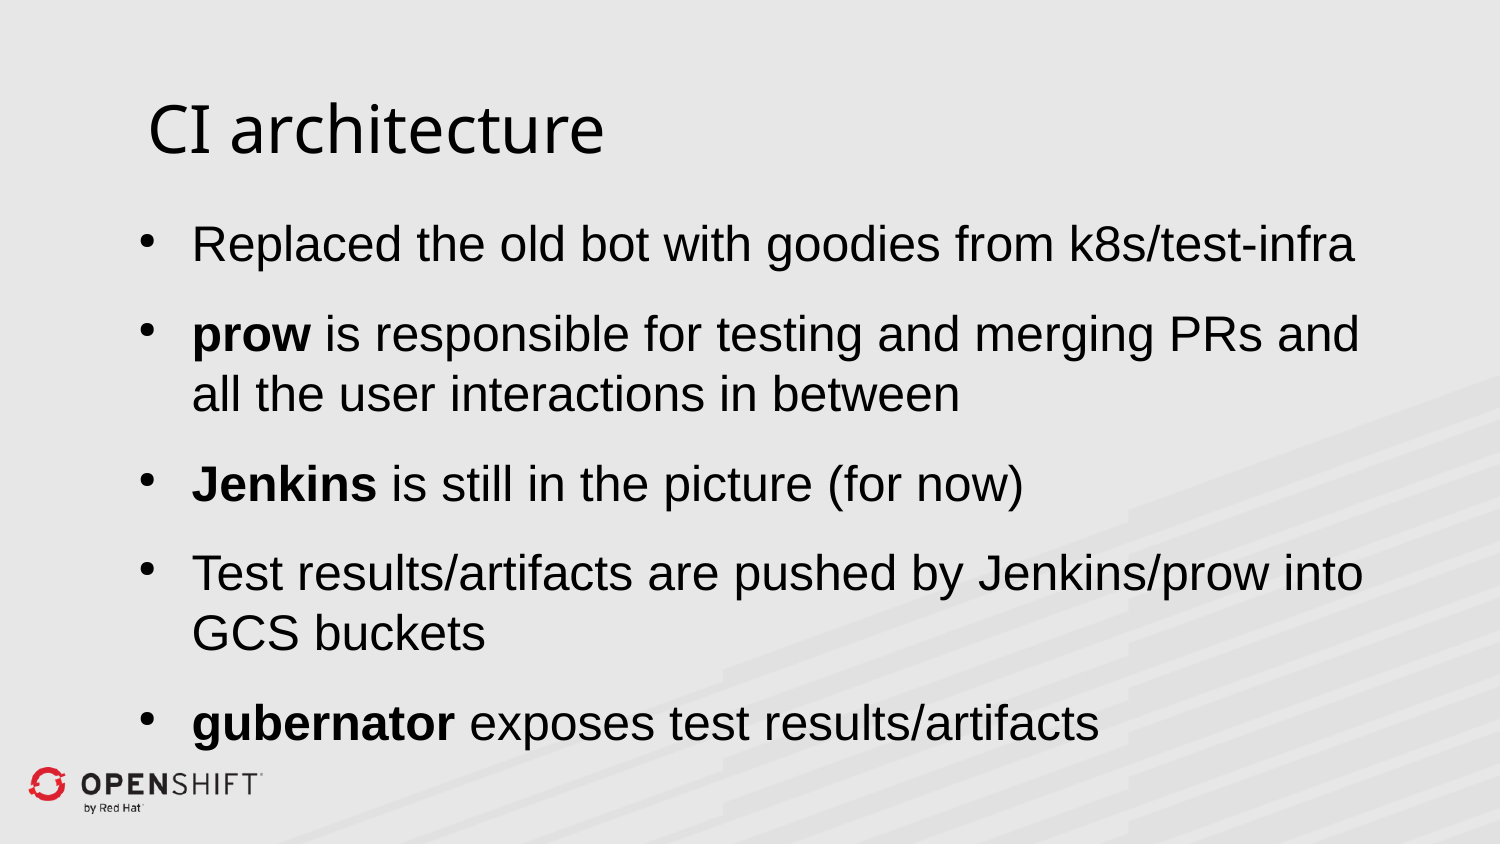

CI architecture
# Replaced the old bot with goodies from k8s/test-infra
prow is responsible for testing and merging PRs and all the user interactions in between
Jenkins is still in the picture (for now)
Test results/artifacts are pushed by Jenkins/prow into GCS buckets
gubernator exposes test results/artifacts